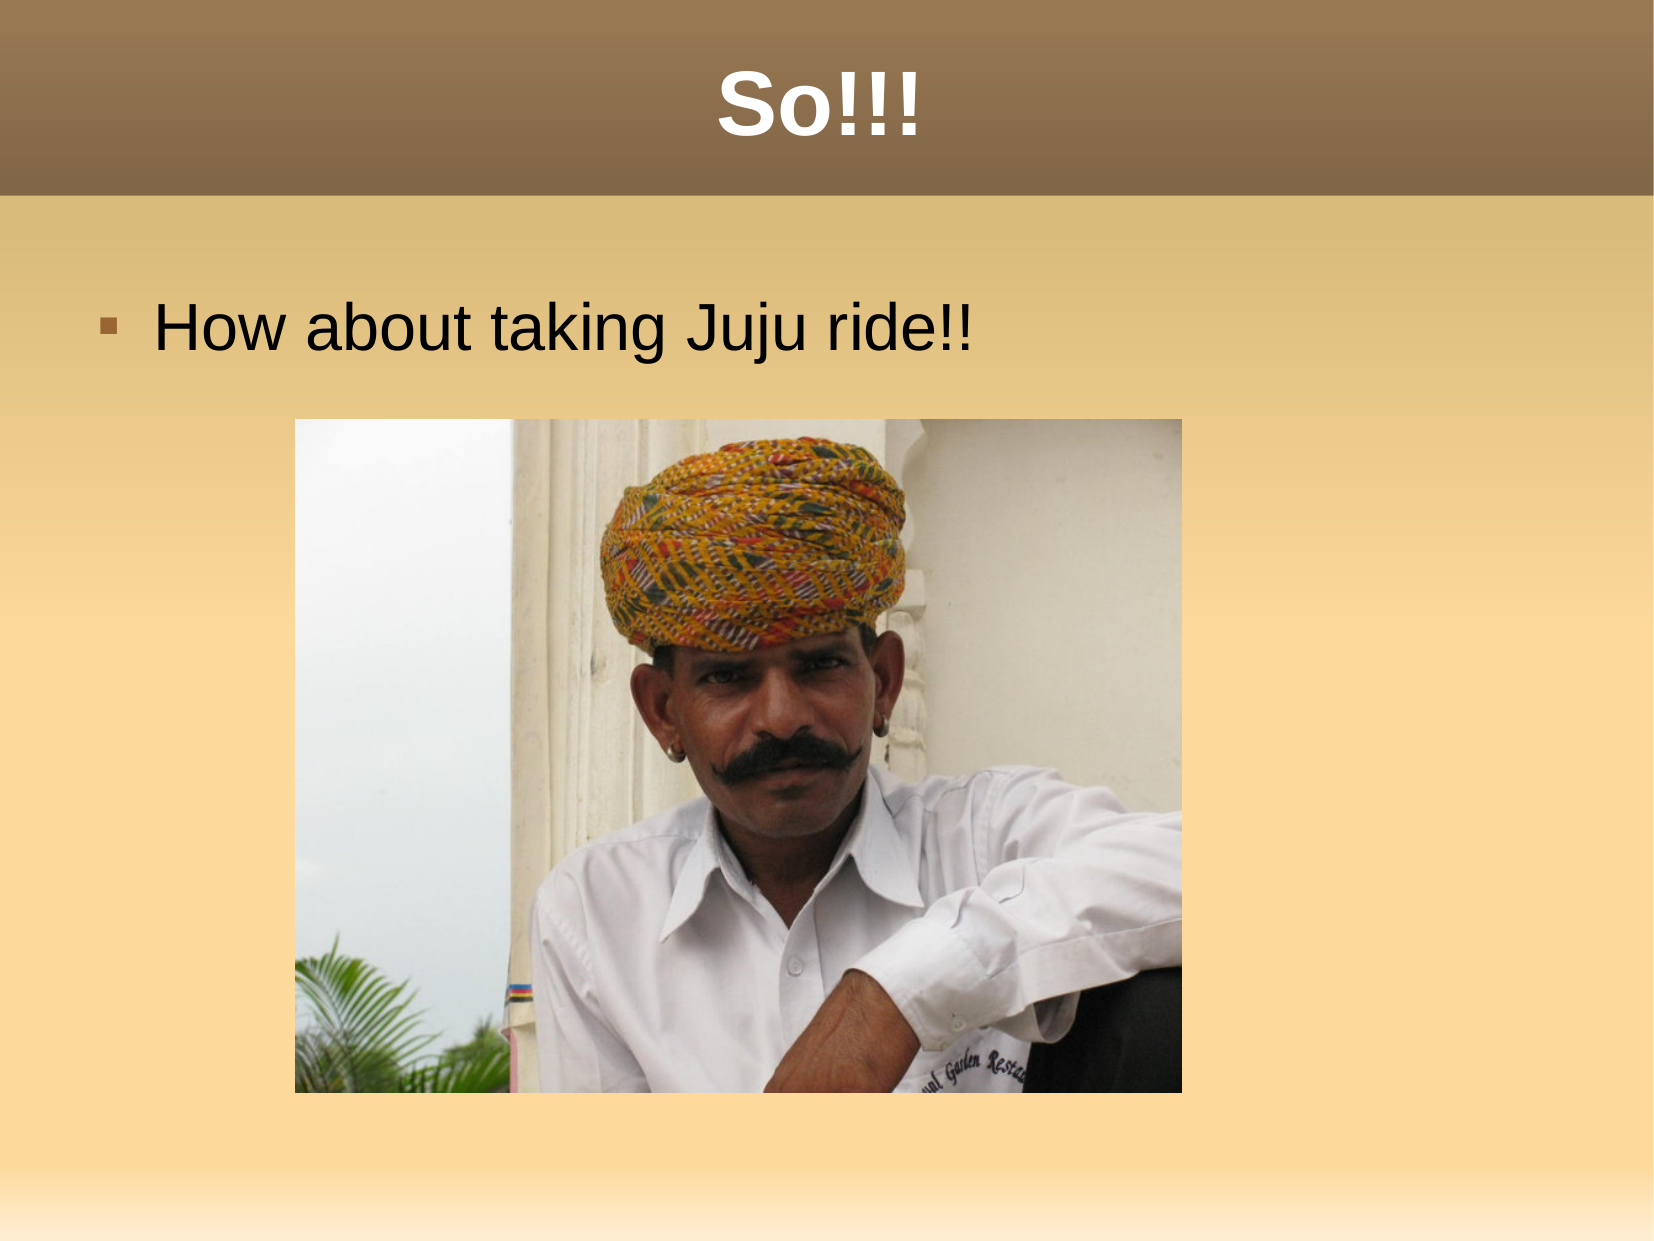

# So!!!
How about taking Juju ride!!